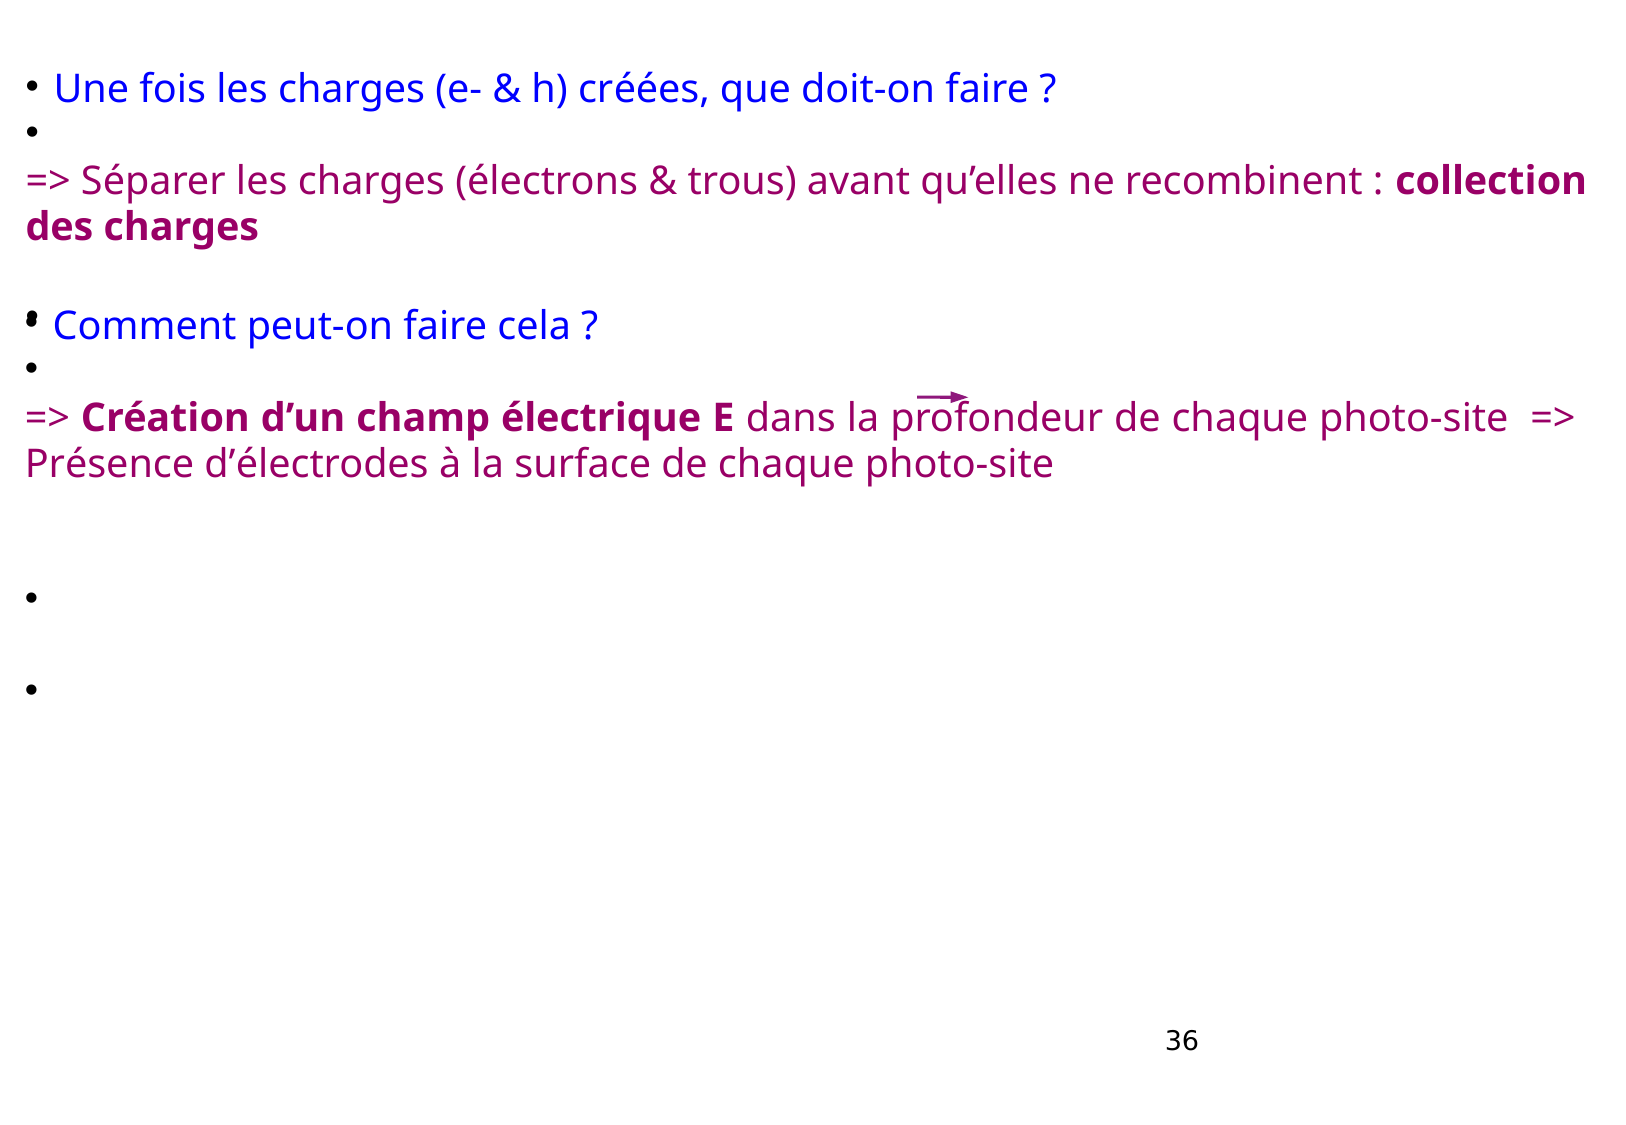

Une fois les charges (e- & h) créées, que doit-on faire ?
=> Séparer les charges (électrons & trous) avant qu’elles ne recombinent : collection des charges
 Comment peut-on faire cela ?
=> Création d’un champ électrique E dans la profondeur de chaque photo-site => Présence d’électrodes à la surface de chaque photo-site
23